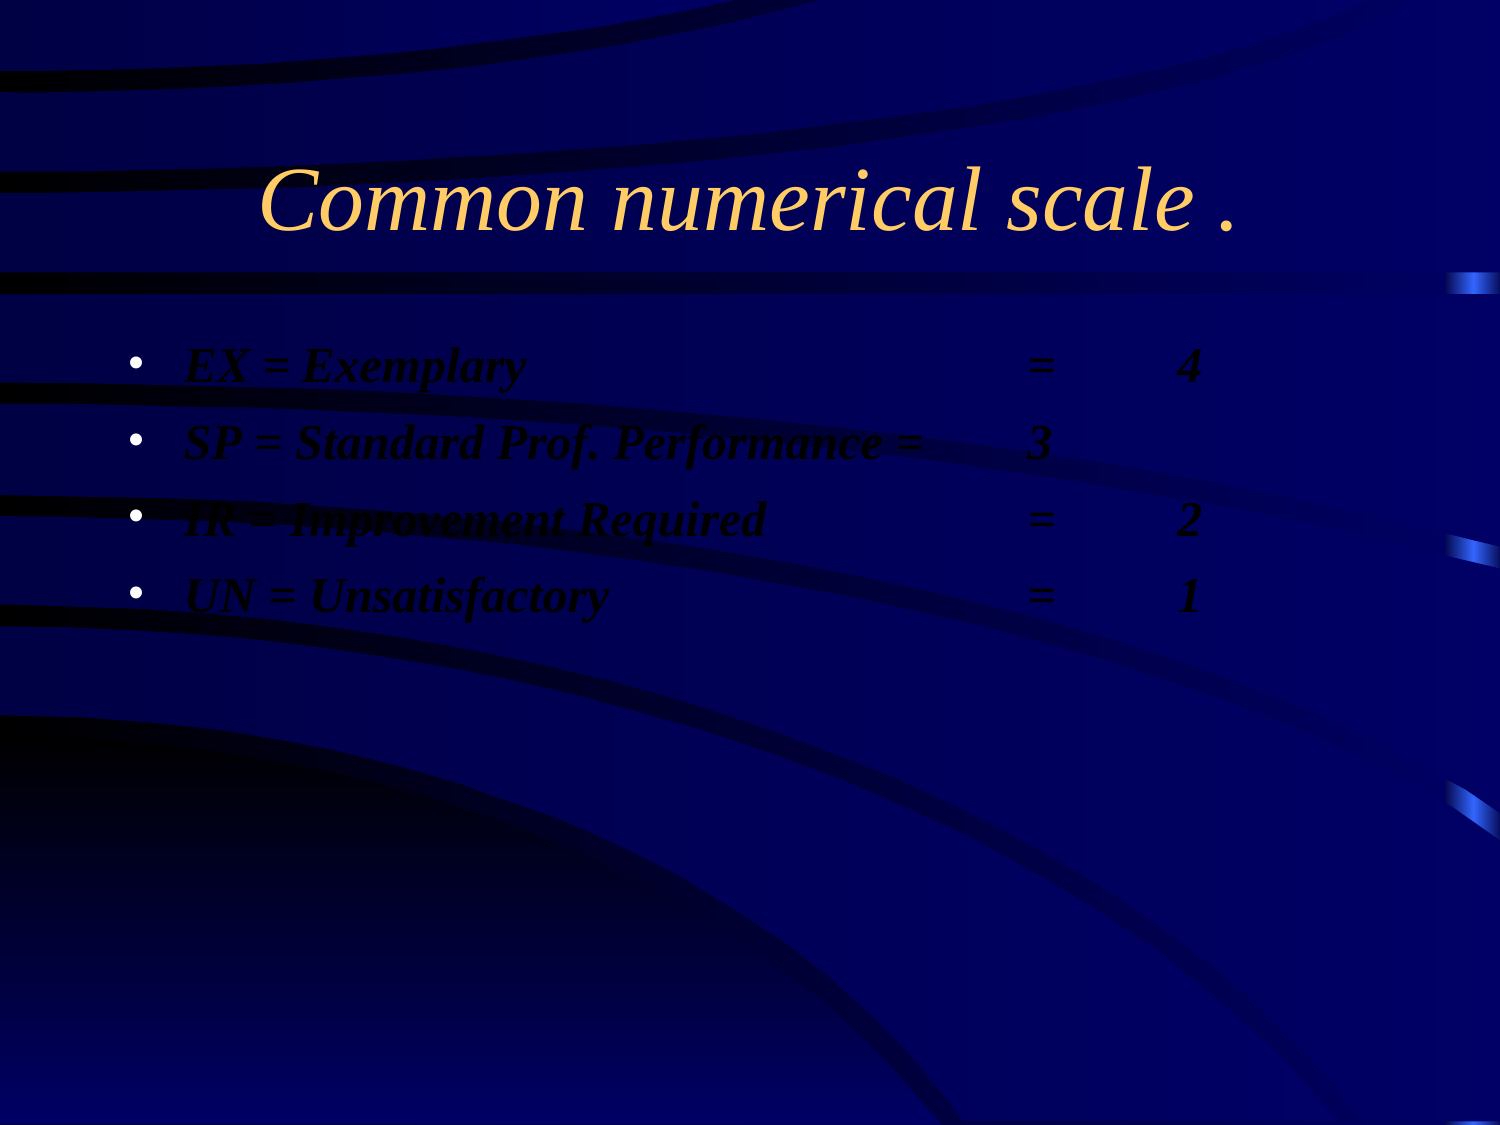

# Common numerical scale .
EX = Exemplary 				=	4
SP = Standard Prof. Performance =	3
IR = Improvement Required 		=	2
UN = Unsatisfactory			=	1